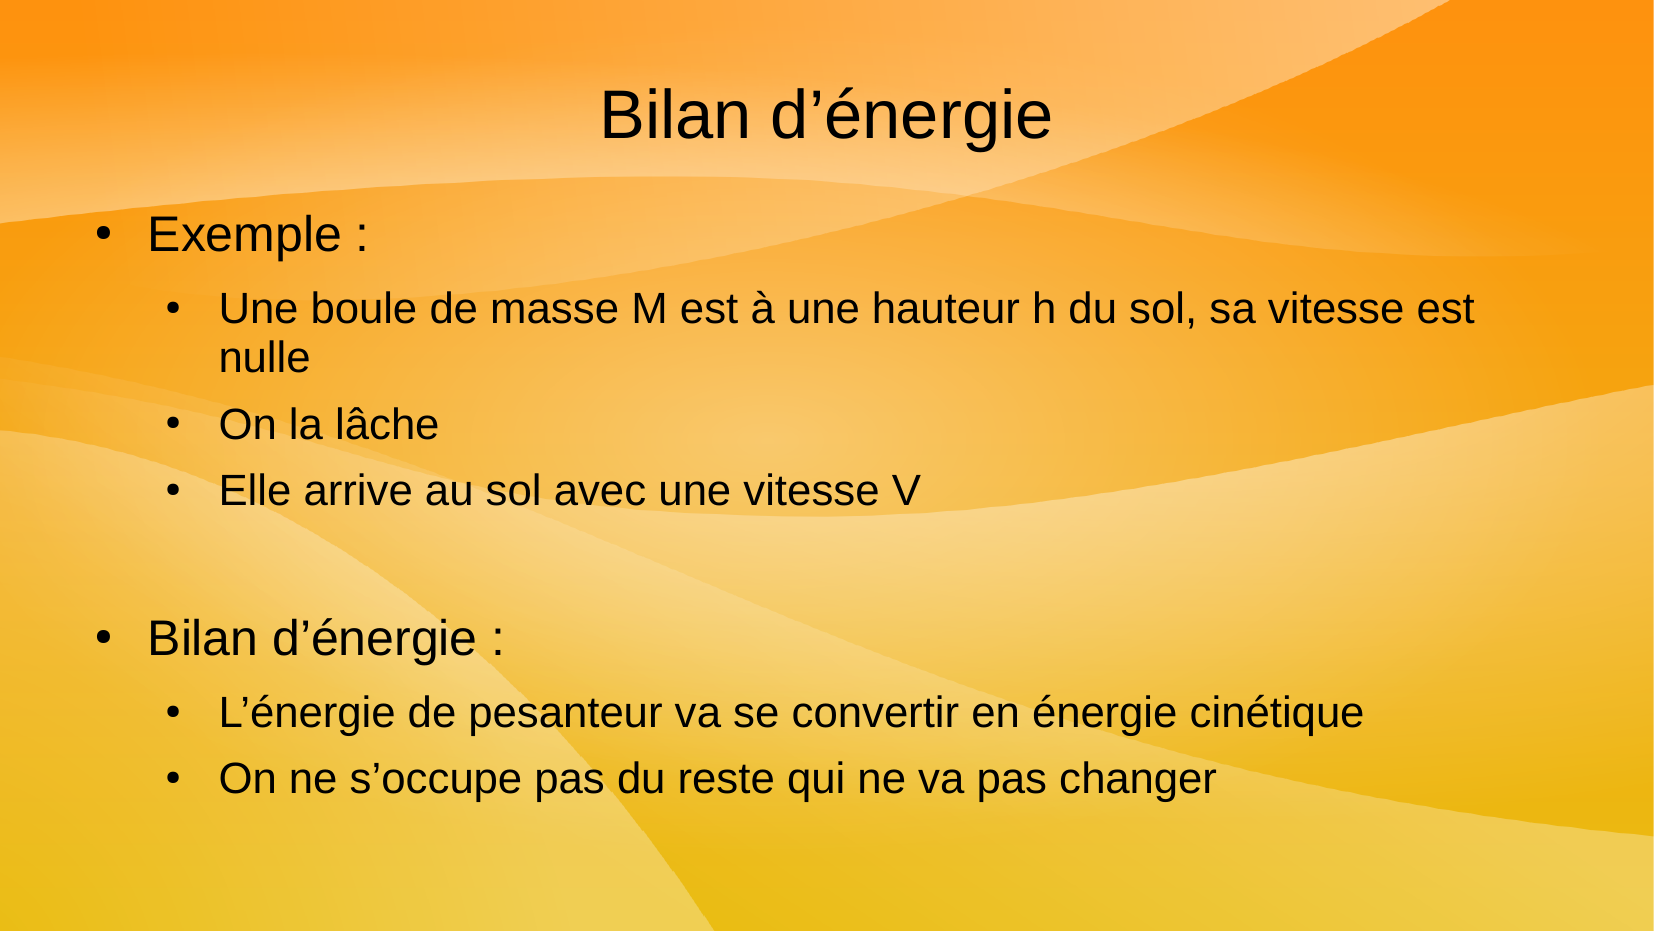

# Bilan d’énergie
Exemple :
Une boule de masse M est à une hauteur h du sol, sa vitesse est nulle
On la lâche
Elle arrive au sol avec une vitesse V
Bilan d’énergie :
L’énergie de pesanteur va se convertir en énergie cinétique
On ne s’occupe pas du reste qui ne va pas changer